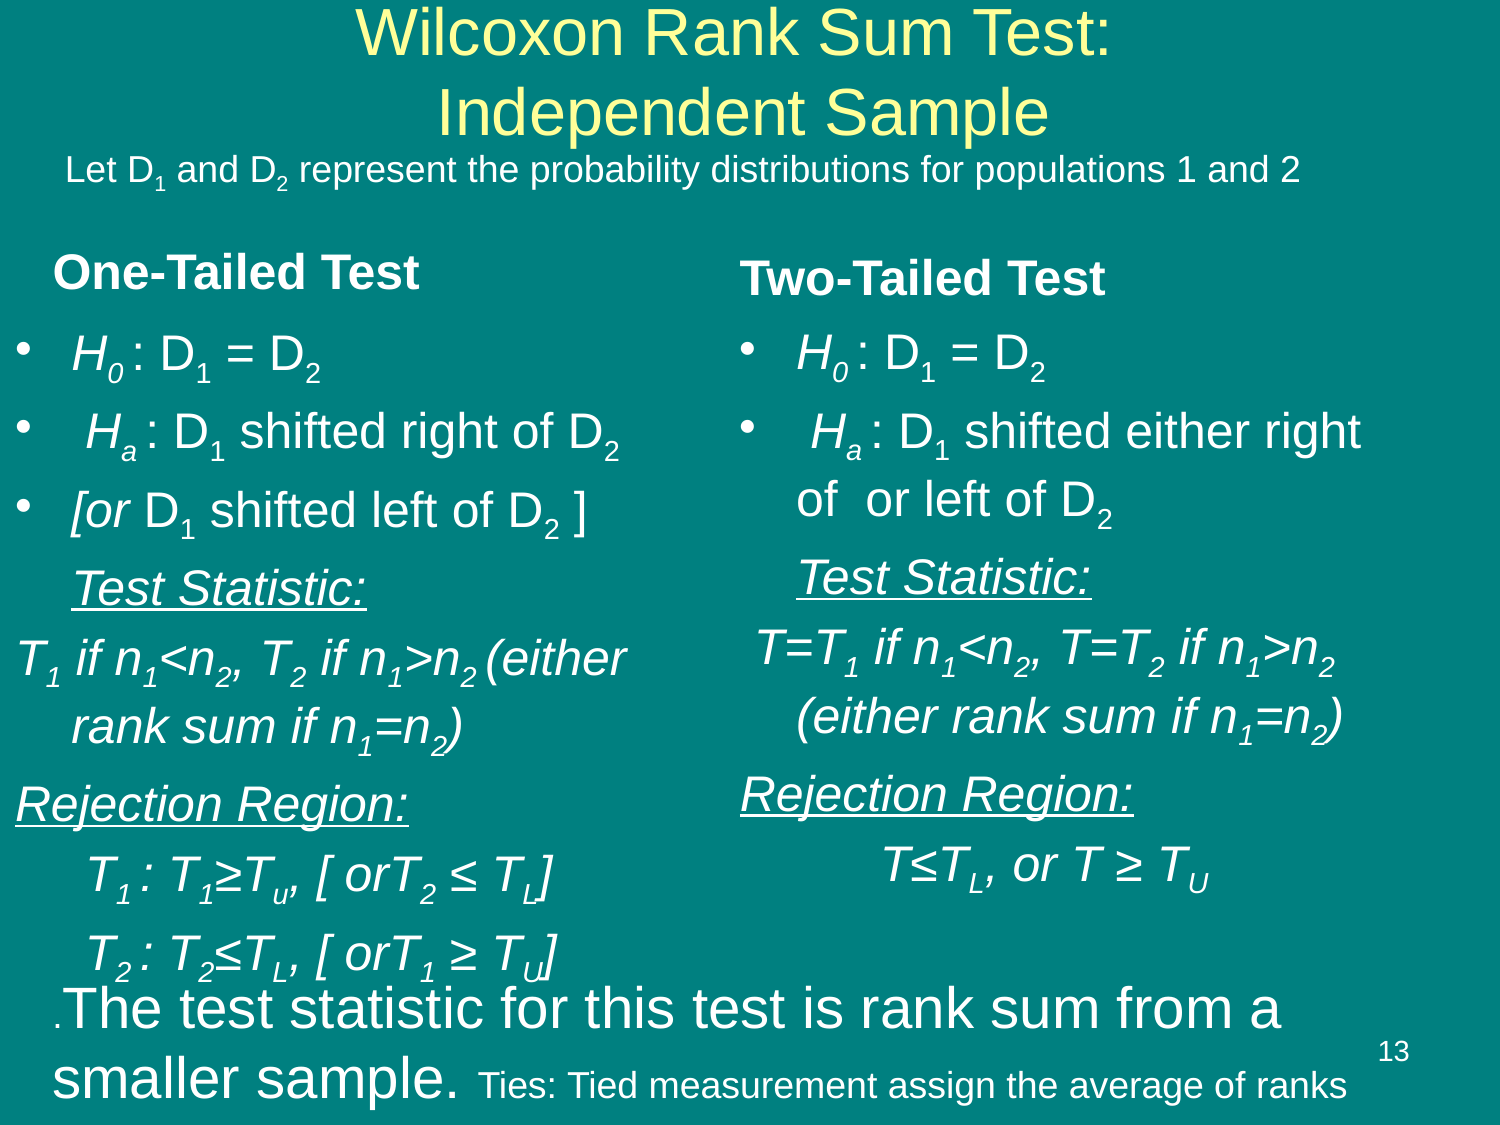

# Wilcoxon Rank Sum Test: Independent Sample
Let D1 and D2 represent the probability distributions for populations 1 and 2
One-Tailed Test
Two-Tailed Test
H0 : D1 = D2
 Ha : D1 shifted either right of or left of D2
	Test Statistic:
 T=T1 if n1<n2, T=T2 if n1>n2 (either rank sum if n1=n2)
Rejection Region:
	 T≤TL, or T ≥ TU
H0 : D1 = D2
 Ha : D1 shifted right of D2
[or D1 shifted left of D2 ]
	Test Statistic:
T1 if n1<n2, T2 if n1>n2 (either rank sum if n1=n2)
Rejection Region:
	 T1 : T1≥Tu, [ orT2 ≤ TL]
 T2 : T2≤TL, [ orT1 ≥ TU]
.The test statistic for this test is rank sum from a smaller sample. Ties: Tied measurement assign the average of ranks